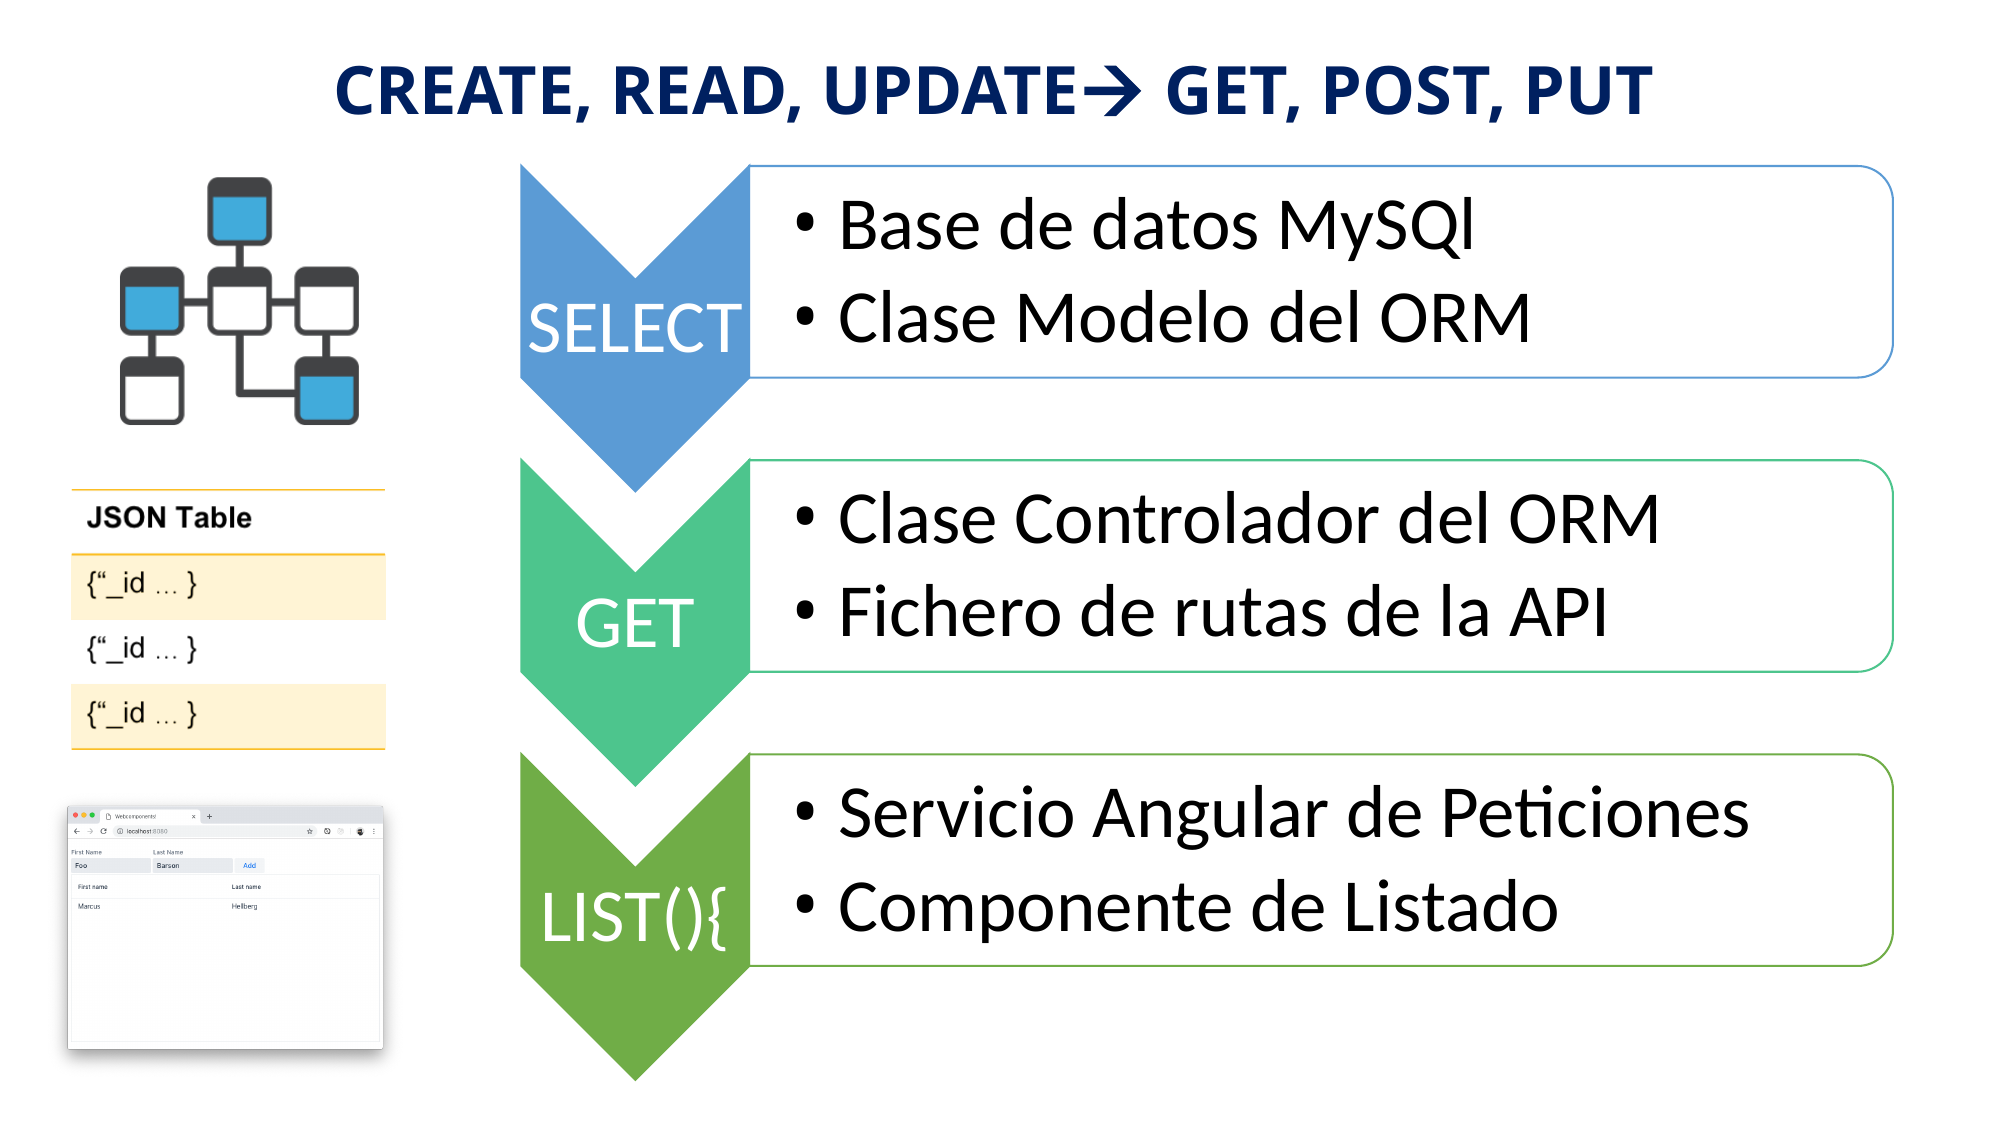

CREATE, READ, UPDATE GET, POST, PUT
# Diapositiva de recursos humanos 8
SELECT
Base de datos MySQl
Clase Modelo del ORM
GET
Clase Controlador del ORM
Fichero de rutas de la API
LIST(){
Servicio Angular de Peticiones
Componente de Listado